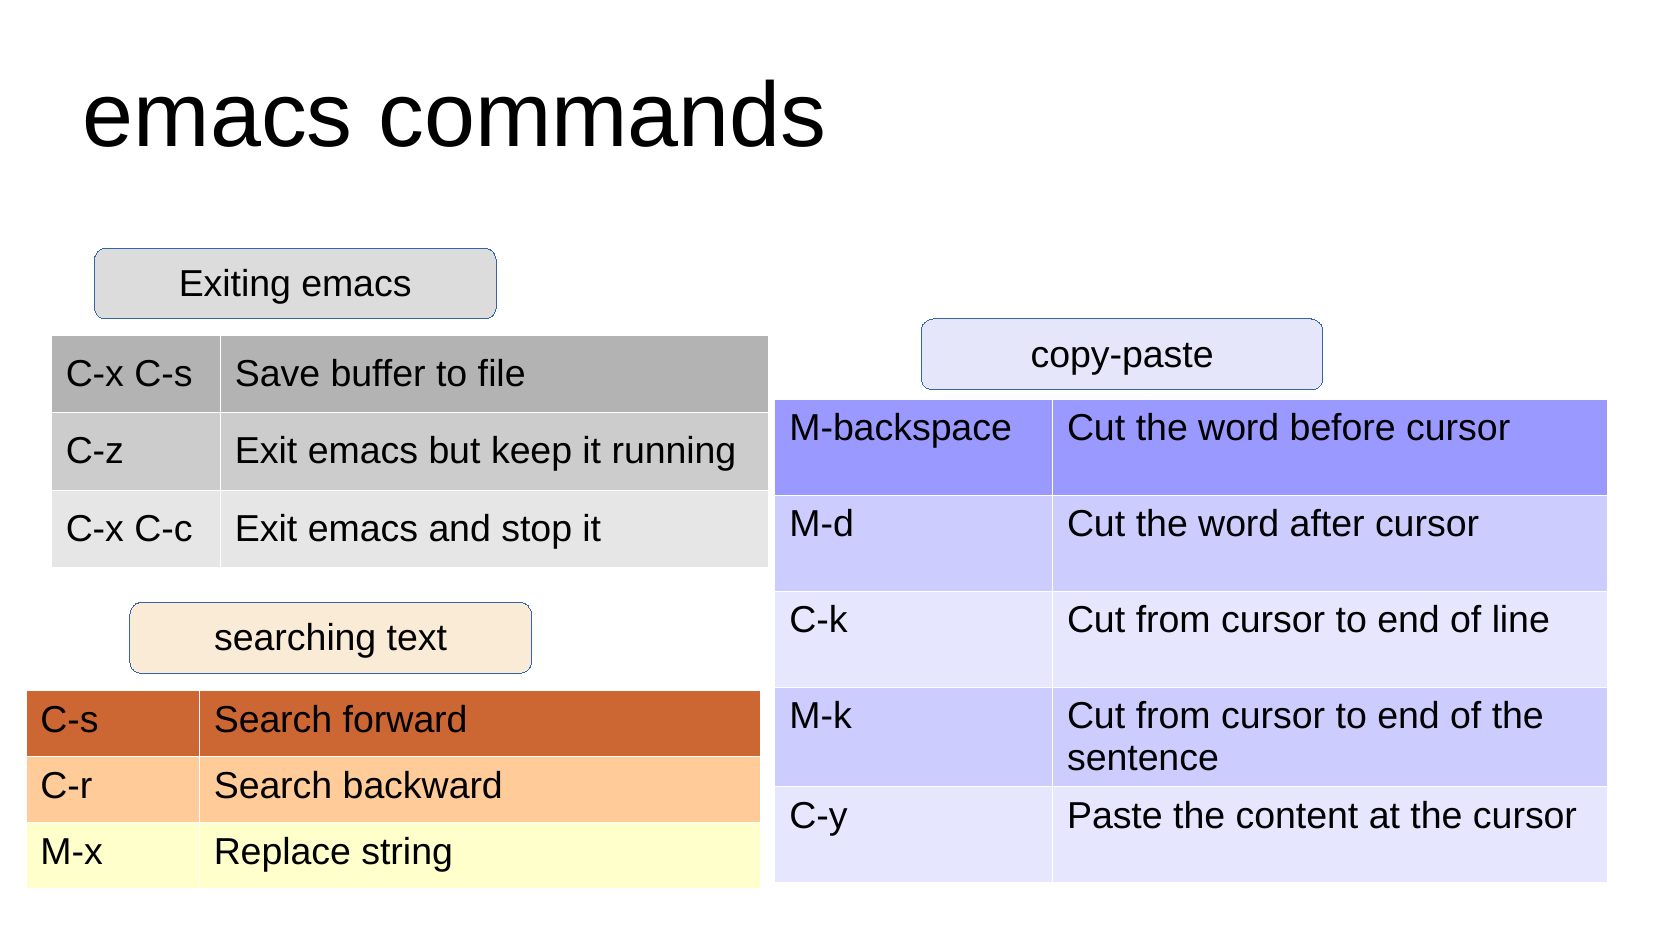

# emacs commands
Exiting emacs
copy-paste
| C-x C-s | Save buffer to file |
| --- | --- |
| C-z | Exit emacs but keep it running |
| C-x C-c | Exit emacs and stop it |
| M-backspace | Cut the word before cursor |
| --- | --- |
| M-d | Cut the word after cursor |
| C-k | Cut from cursor to end of line |
| M-k | Cut from cursor to end of the sentence |
| C-y | Paste the content at the cursor |
searching text
| C-s | Search forward |
| --- | --- |
| C-r | Search backward |
| M-x | Replace string |